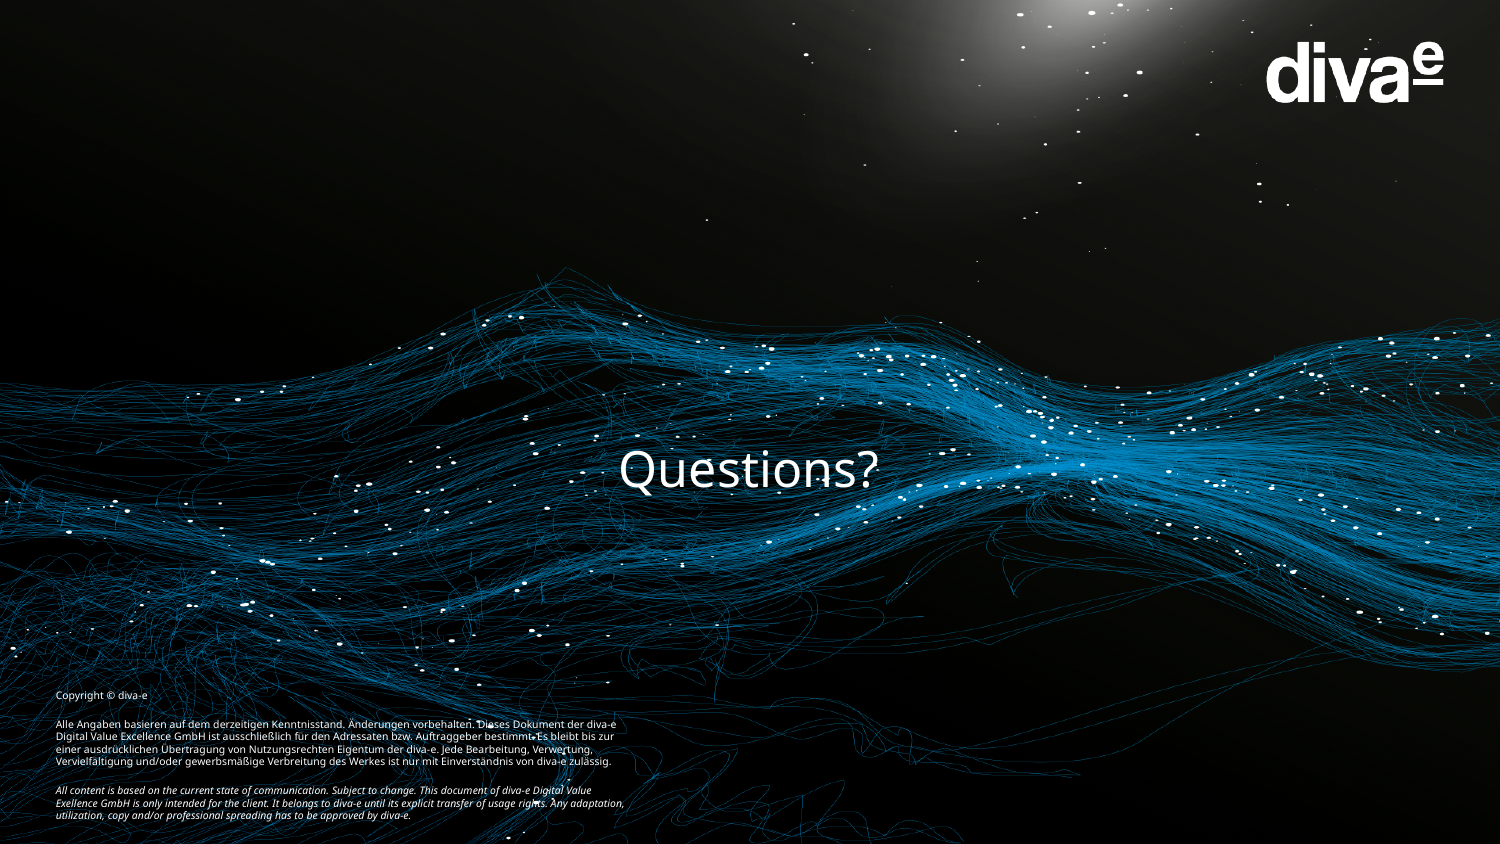

Questions?
Copyright © diva-e
Alle Angaben basieren auf dem derzeitigen Kenntnisstand. Änderungen vorbehalten. Dieses Dokument der diva-e Digital Value Excellence GmbH ist ausschließlich für den Adressaten bzw. Auftraggeber bestimmt. Es bleibt bis zur einer ausdrücklichen Übertragung von Nutzungsrechten Eigentum der diva-e. Jede Bearbeitung, Verwertung, Vervielfältigung und/oder gewerbsmäßige Verbreitung des Werkes ist nur mit Einverständnis von diva-e zulässig.
All content is based on the current state of communication. Subject to change. This document of diva-e Digital Value Exellence GmbH is only intended for the client. It belongs to diva-e until its explicit transfer of usage rights. Any adaptation, utilization, copy and/or professional spreading has to be approved by diva-e.